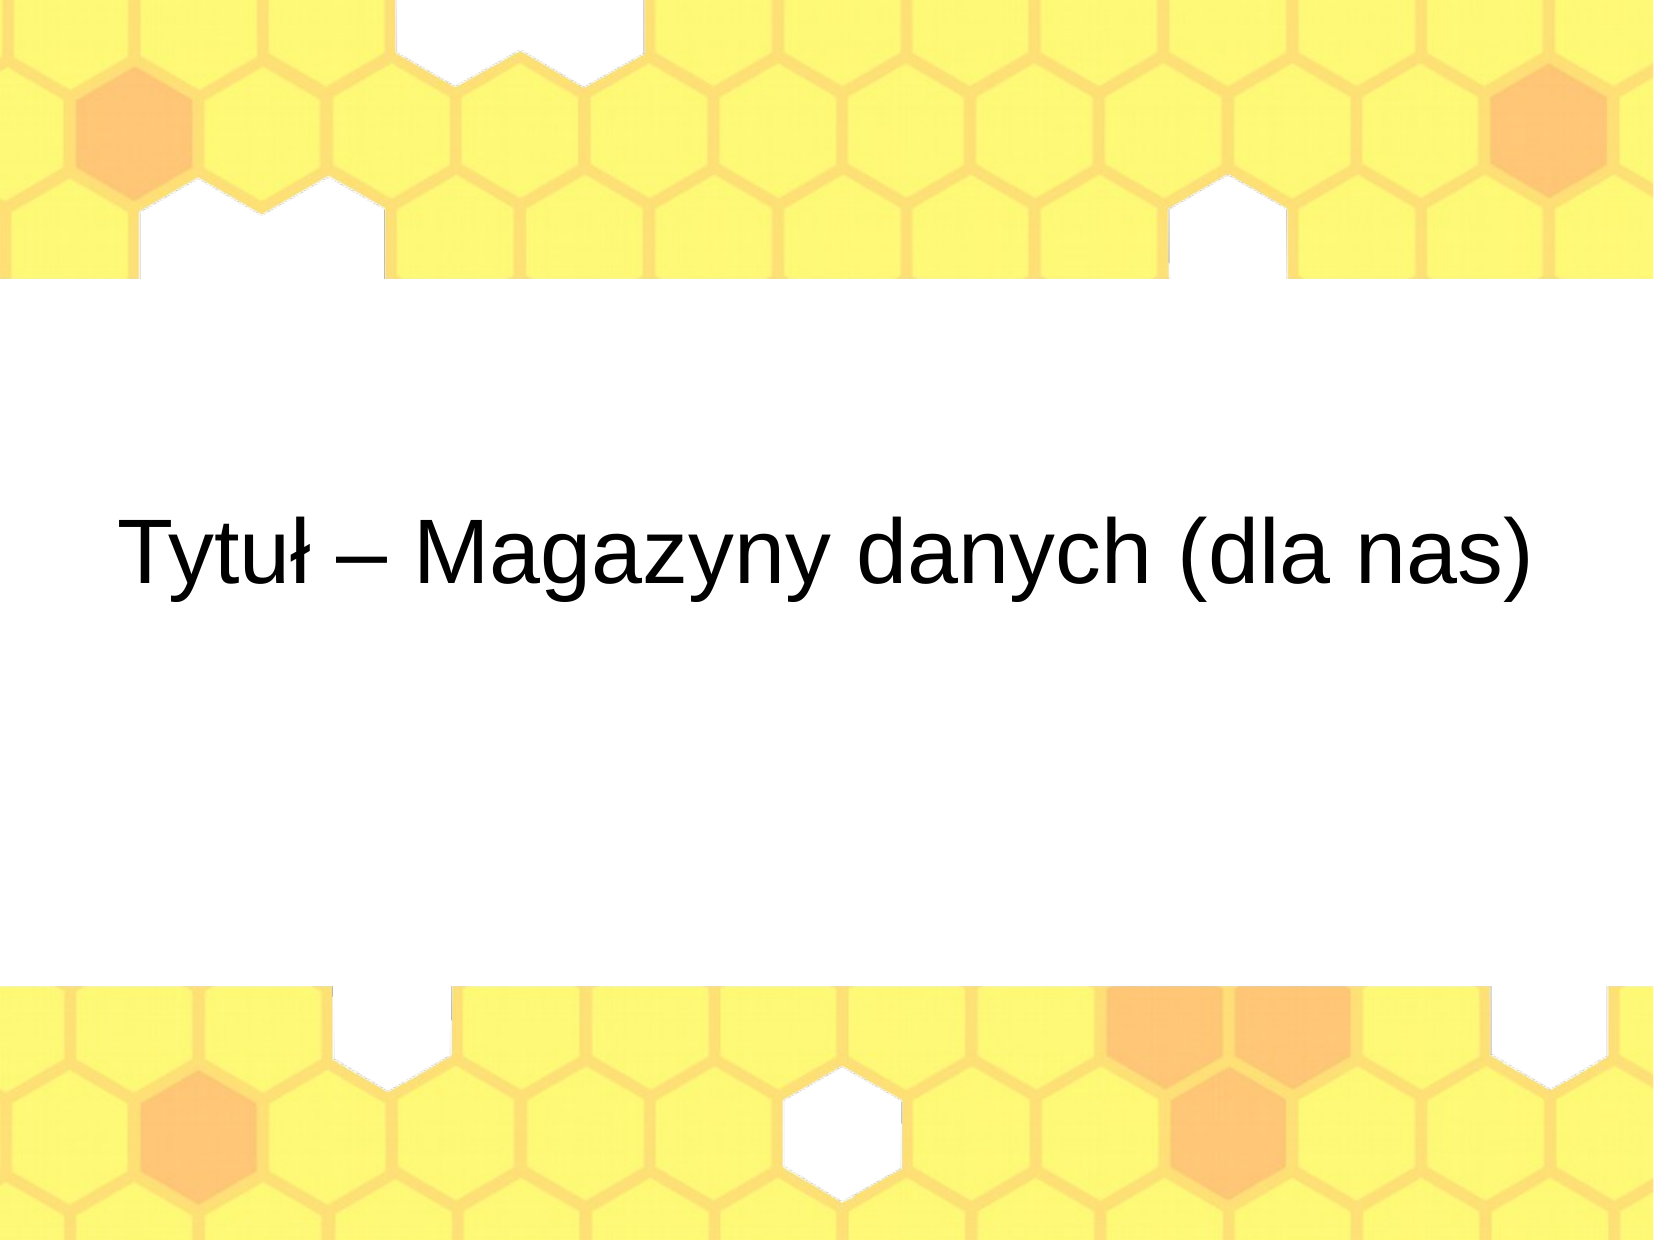

# Tytuł – Magazyny danych (dla nas)